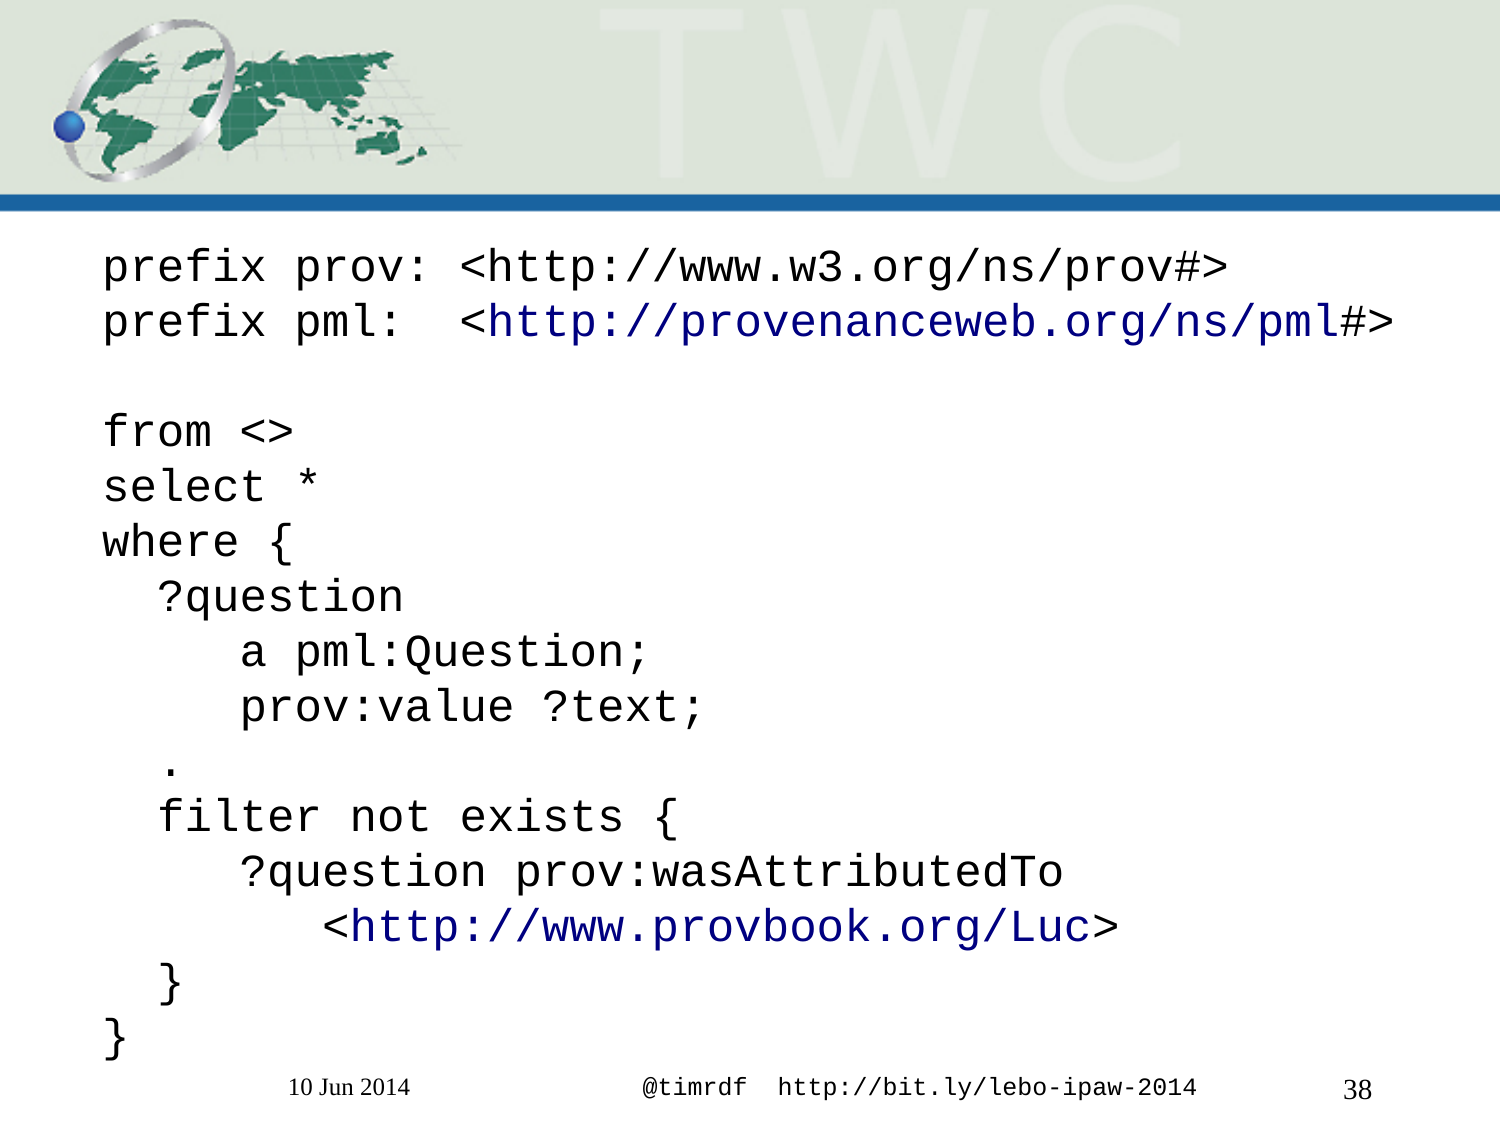

#
prefix prov: <http://www.w3.org/ns/prov#>
prefix pml: <http://provenanceweb.org/ns/pml#>
from <>
select *
where {
 ?question
 a pml:Question;
 prov:value ?text;
 .
 filter not exists {
 ?question prov:wasAttributedTo
 <http://www.provbook.org/Luc>
 }
}
10 Jun 2014
@timrdf http://bit.ly/lebo-ipaw-2014
38